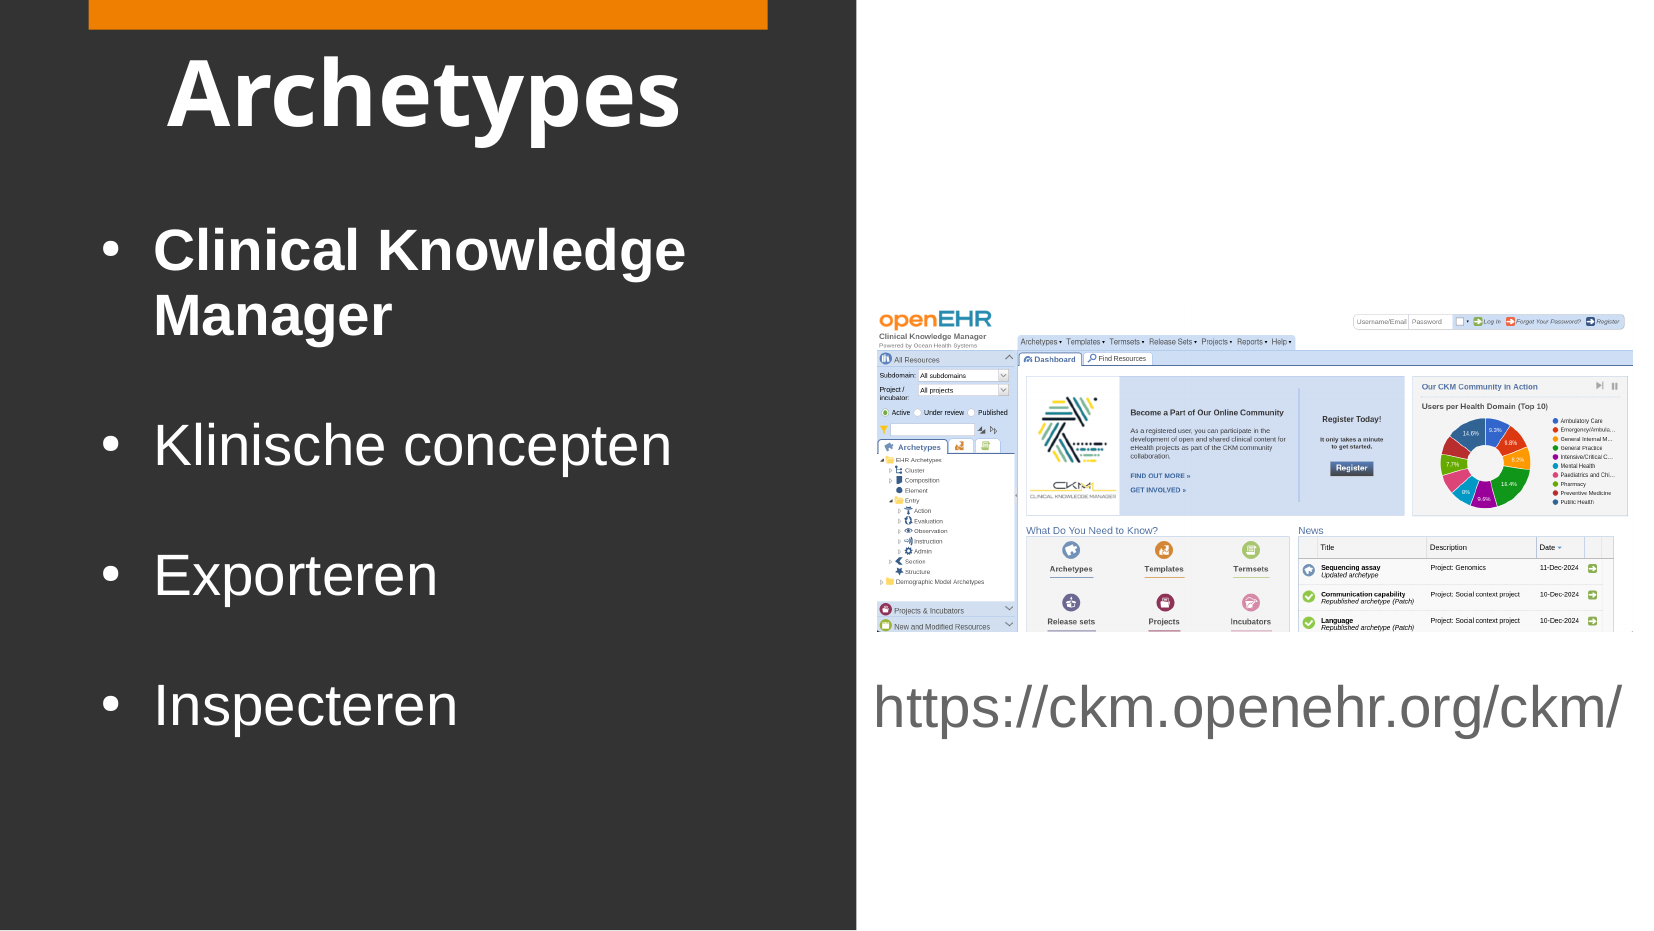

Archetypes
#
Clinical Knowledge Manager
Klinische concepten
Exporteren
Inspecteren
https://ckm.openehr.org/ckm/